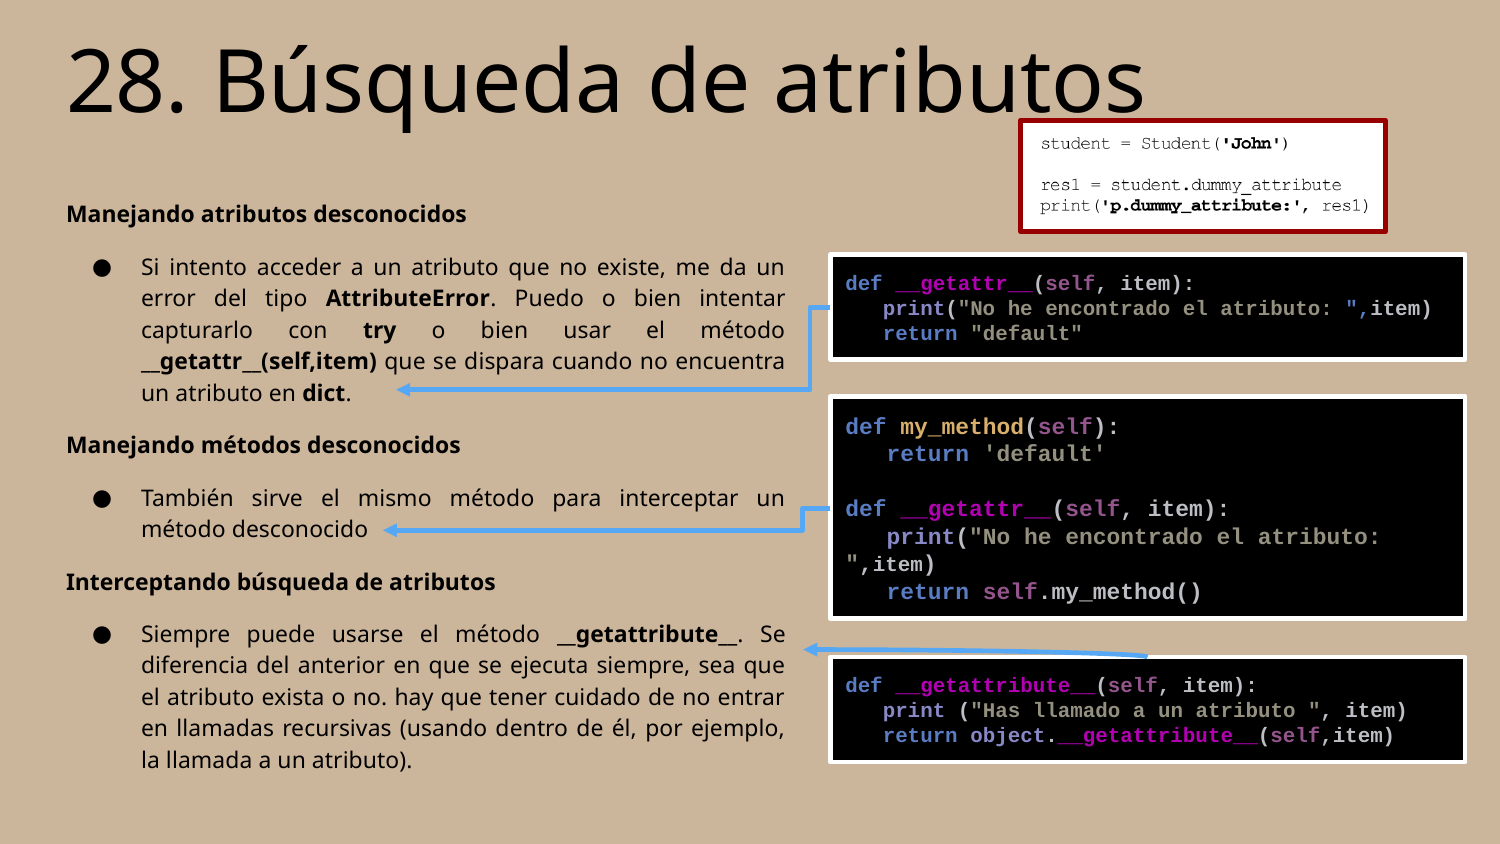

# 28. Búsqueda de atributos
Manejando atributos desconocidos
Si intento acceder a un atributo que no existe, me da un error del tipo AttributeError. Puedo o bien intentar capturarlo con try o bien usar el método __getattr__(self,item) que se dispara cuando no encuentra un atributo en dict.
Manejando métodos desconocidos
También sirve el mismo método para interceptar un método desconocido
Interceptando búsqueda de atributos
Siempre puede usarse el método __getattribute__. Se diferencia del anterior en que se ejecuta siempre, sea que el atributo exista o no. hay que tener cuidado de no entrar en llamadas recursivas (usando dentro de él, por ejemplo, la llamada a un atributo).
def __getattr__(self, item):
 print("No he encontrado el atributo: ",item)
 return "default"
def my_method(self):
 return 'default'
def __getattr__(self, item):
 print("No he encontrado el atributo: ",item)
 return self.my_method()
def __getattribute__(self, item):
 print ("Has llamado a un atributo ", item)
 return object.__getattribute__(self,item)